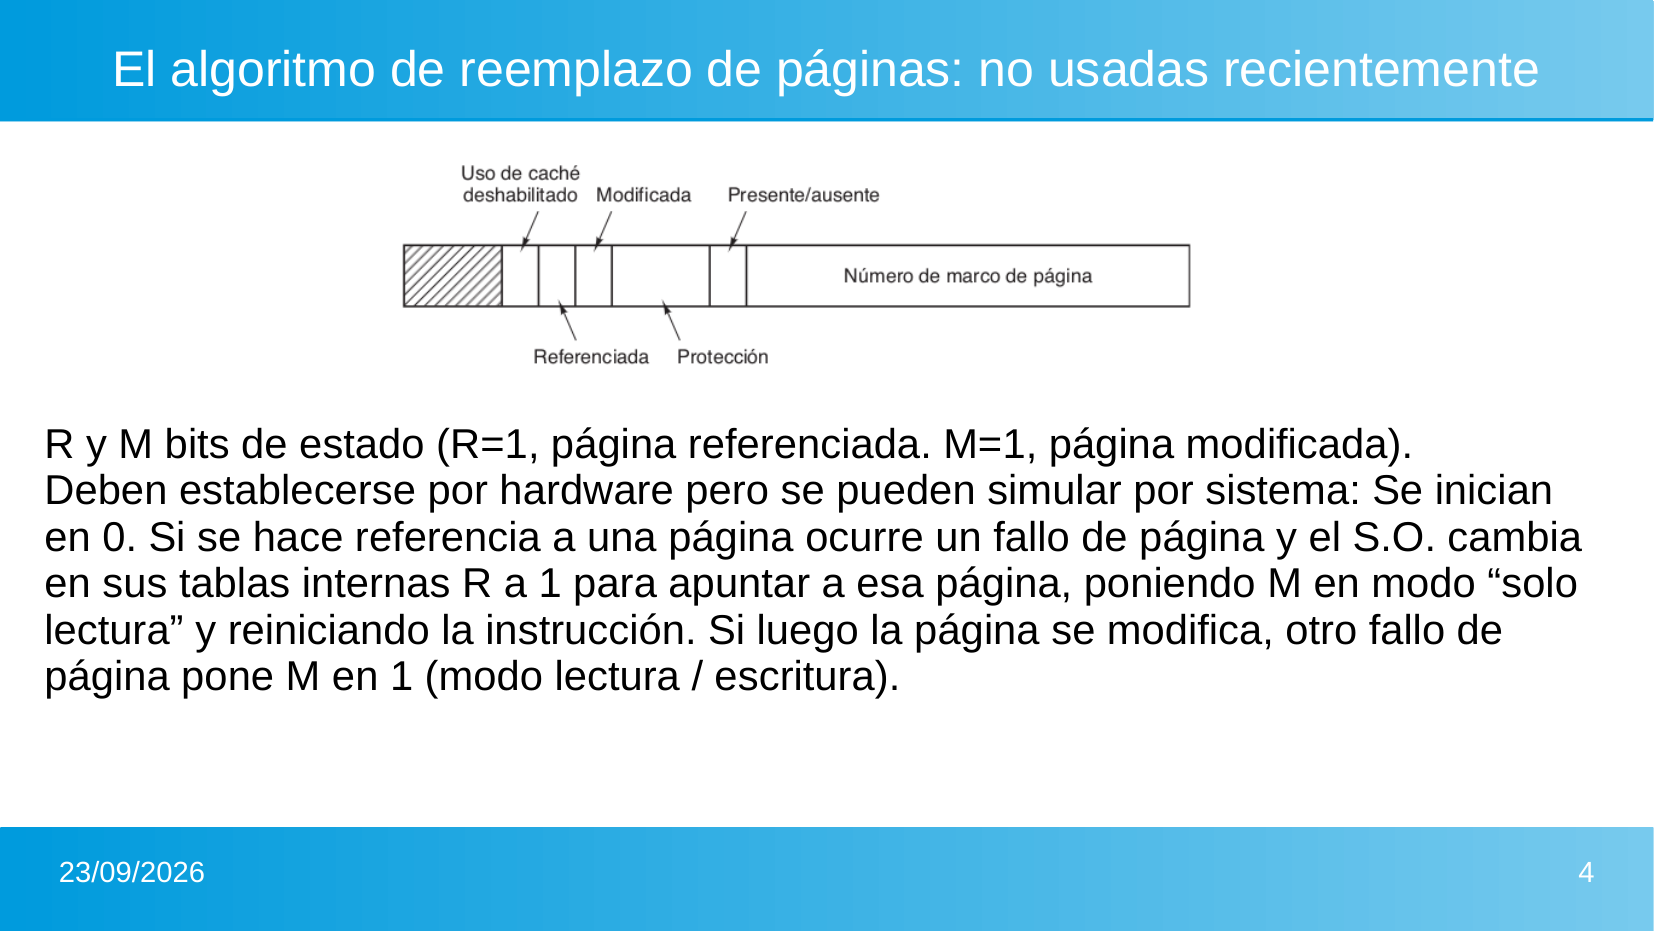

# El algoritmo de reemplazo de páginas: no usadas recientemente
R y M bits de estado (R=1, página referenciada. M=1, página modificada).
Deben establecerse por hardware pero se pueden simular por sistema: Se inician en 0. Si se hace referencia a una página ocurre un fallo de página y el S.O. cambia en sus tablas internas R a 1 para apuntar a esa página, poniendo M en modo “solo lectura” y reiniciando la instrucción. Si luego la página se modifica, otro fallo de página pone M en 1 (modo lectura / escritura).
4